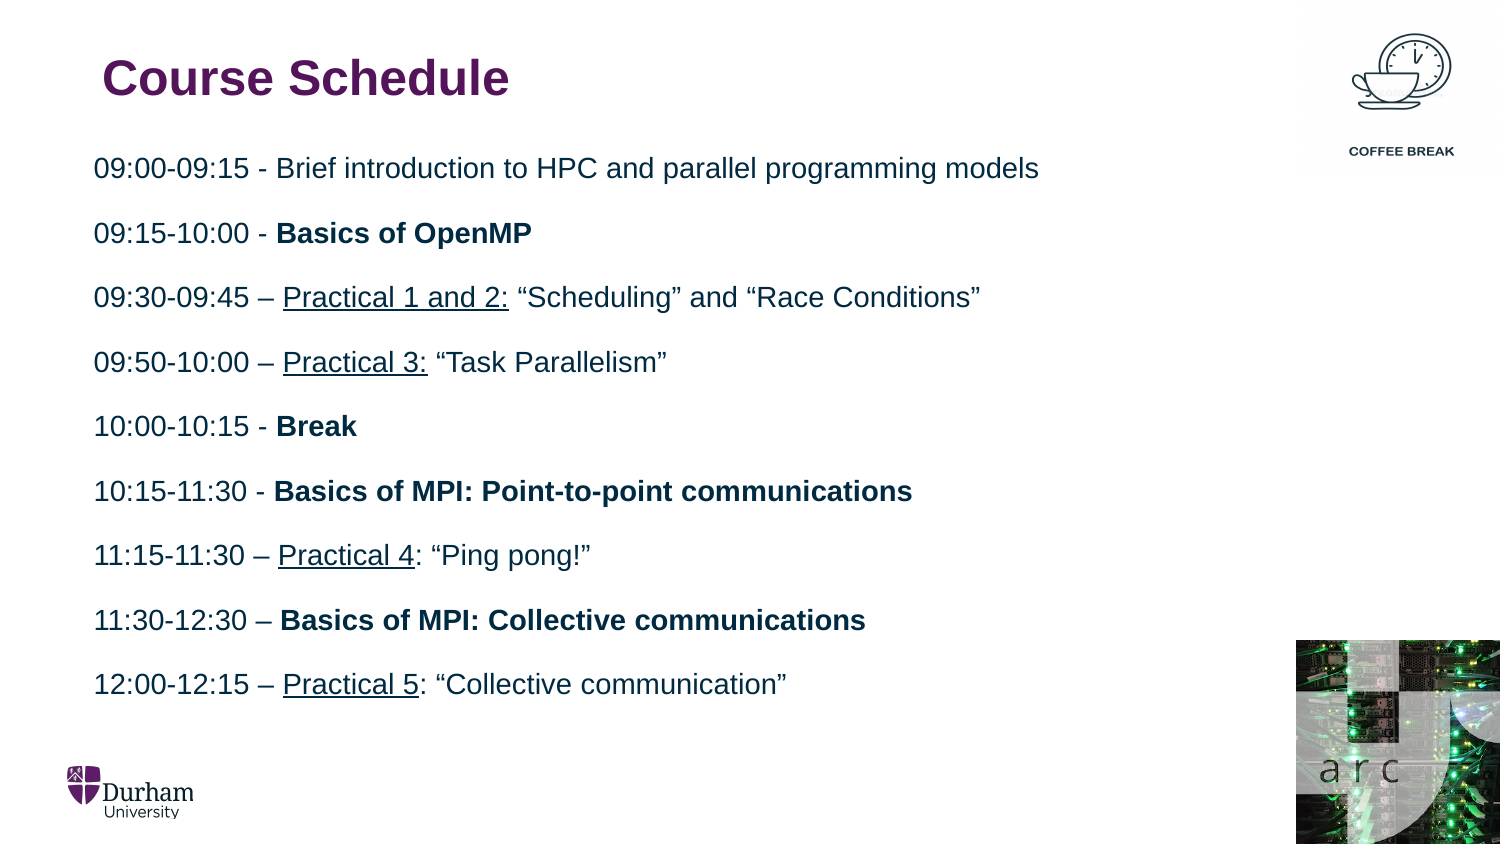

Course Schedule
# 09:00-09:15 - Brief introduction to HPC and parallel programming models
09:15-10:00 - Basics of OpenMP
09:30-09:45 – Practical 1 and 2: “Scheduling” and “Race Conditions”
09:50-10:00 – Practical 3: “Task Parallelism”
10:00-10:15 - Break
10:15-11:30 - Basics of MPI: Point-to-point communications
11:15-11:30 – Practical 4: “Ping pong!”
11:30-12:30 – Basics of MPI: Collective communications
12:00-12:15 – Practical 5: “Collective communication”